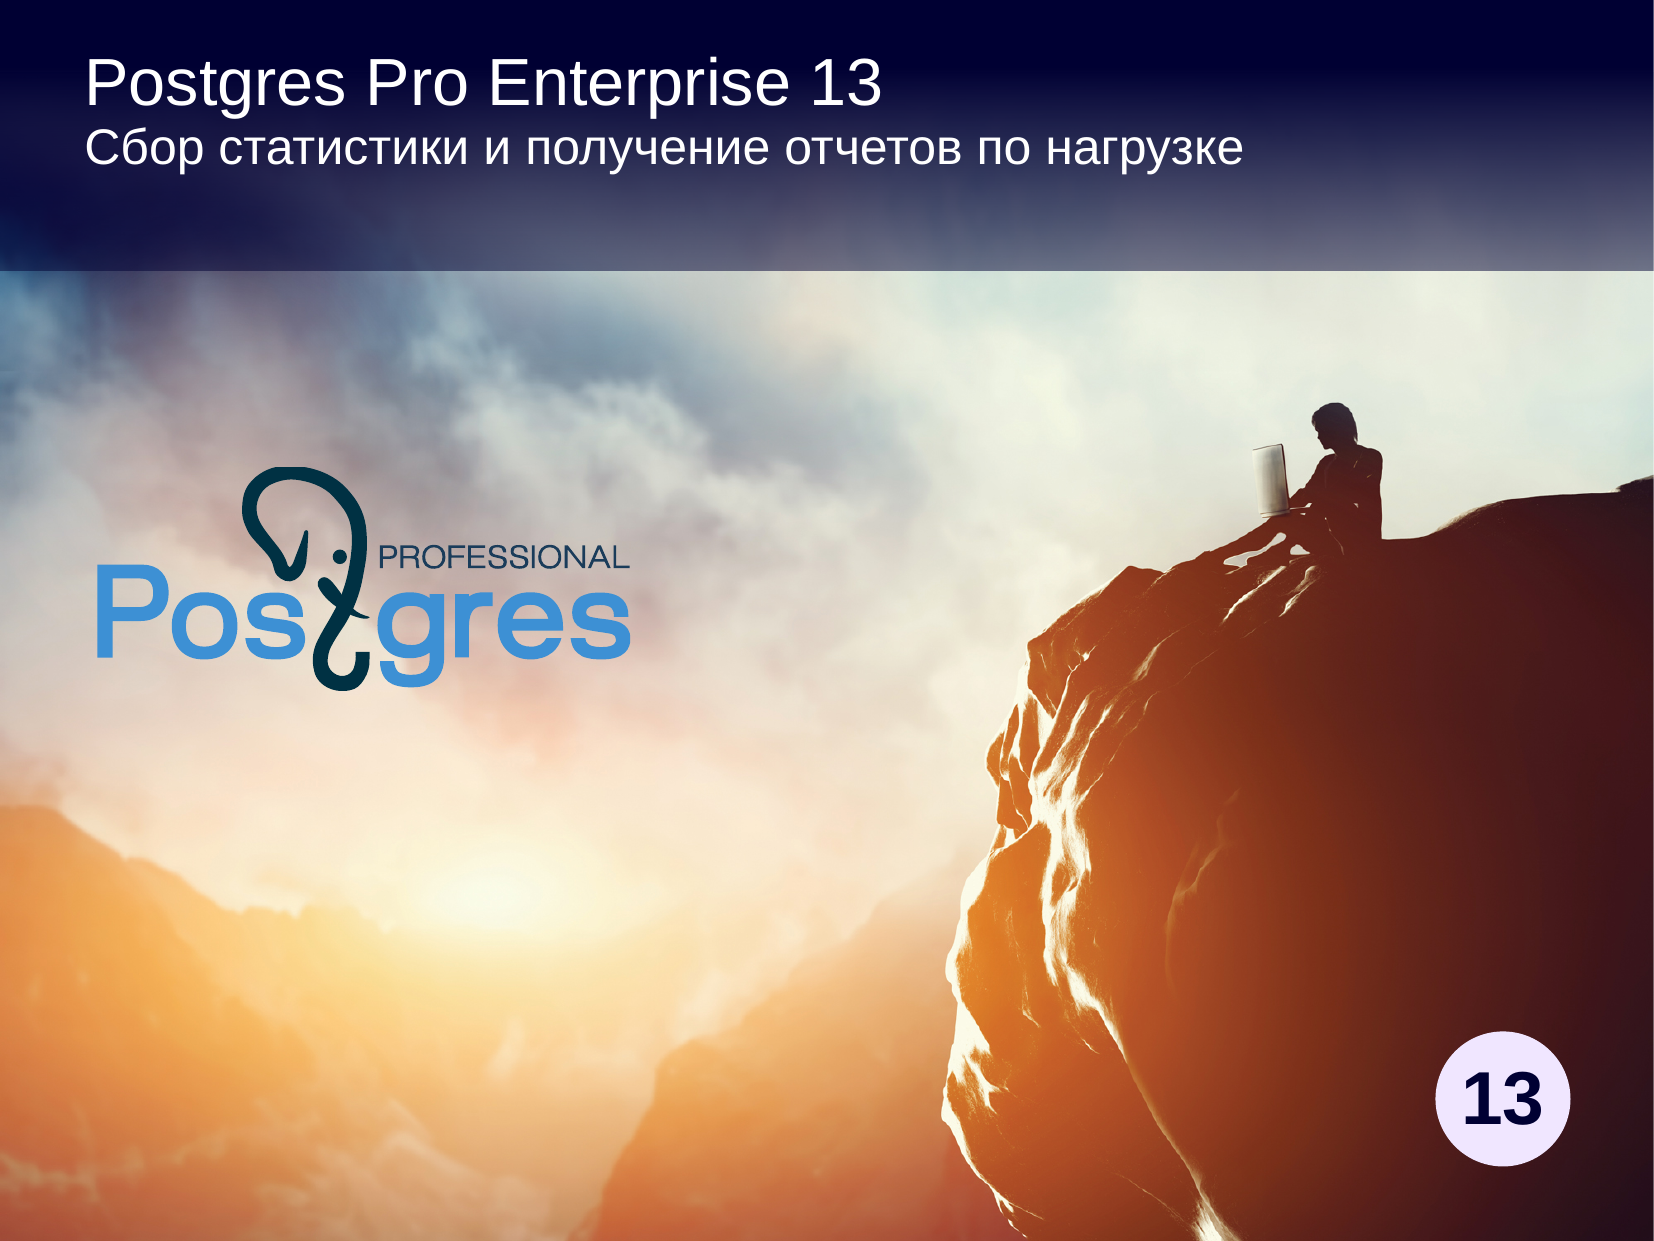

# Postgres Pro Enterprise 13 Сбор статистики и получение отчетов по нагрузке
13